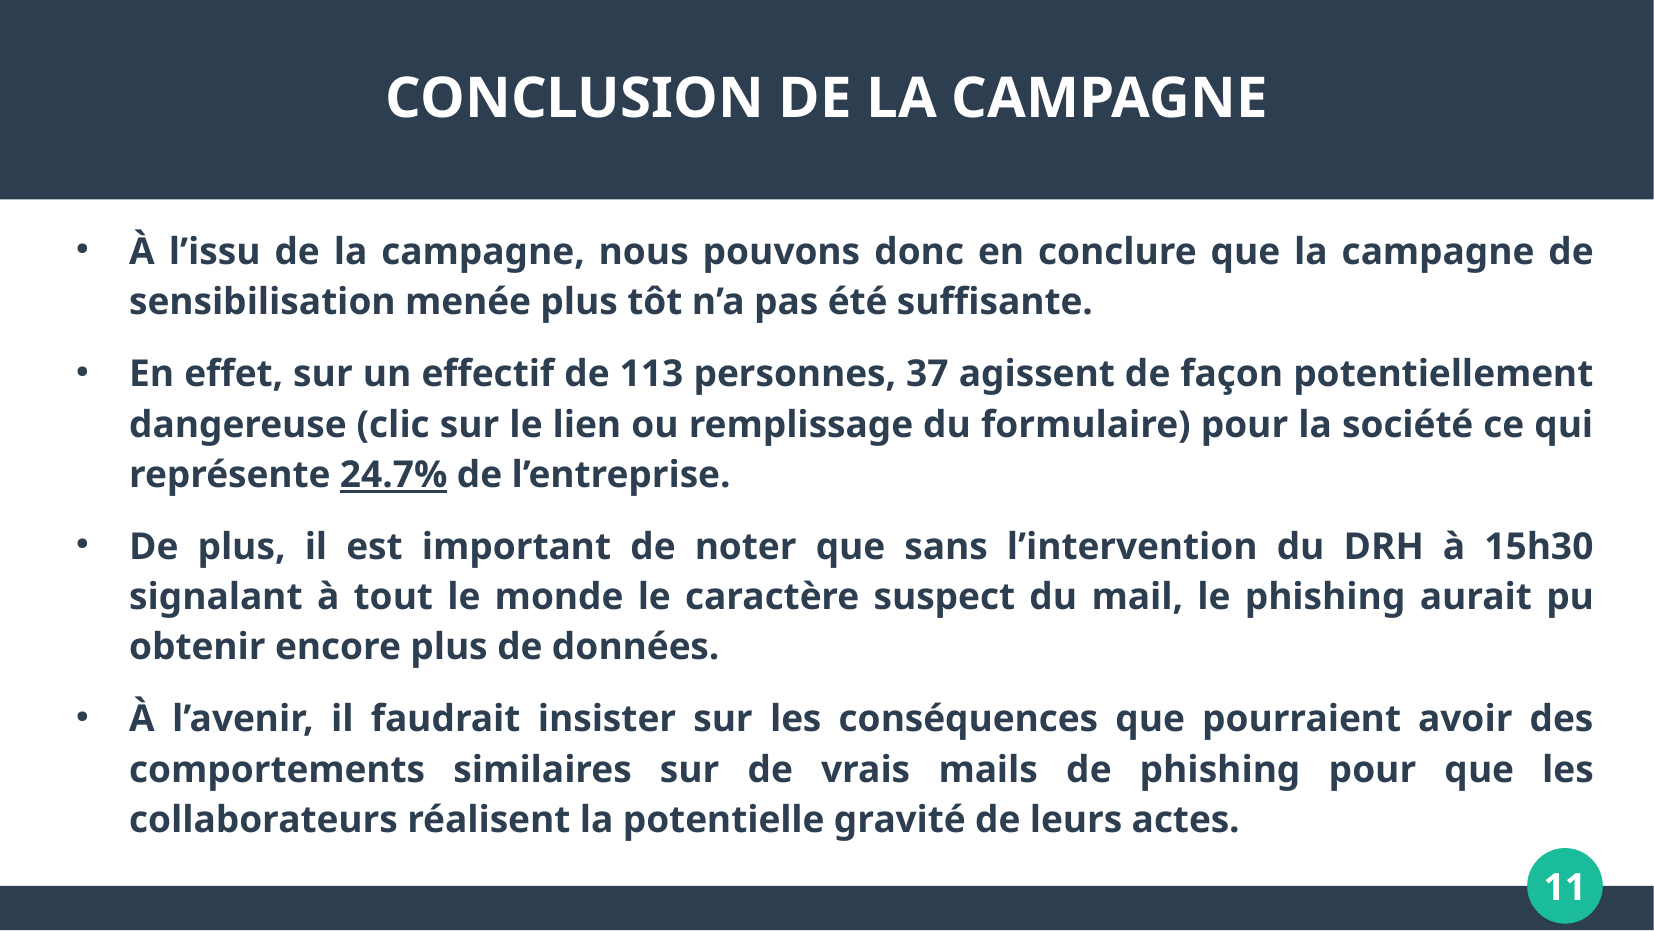

# CONCLUSION DE LA CAMPAGNE
À l’issu de la campagne, nous pouvons donc en conclure que la campagne de sensibilisation menée plus tôt n’a pas été suffisante.
En effet, sur un effectif de 113 personnes, 37 agissent de façon potentiellement dangereuse (clic sur le lien ou remplissage du formulaire) pour la société ce qui représente 24.7% de l’entreprise.
De plus, il est important de noter que sans l’intervention du DRH à 15h30 signalant à tout le monde le caractère suspect du mail, le phishing aurait pu obtenir encore plus de données.
À l’avenir, il faudrait insister sur les conséquences que pourraient avoir des comportements similaires sur de vrais mails de phishing pour que les collaborateurs réalisent la potentielle gravité de leurs actes.